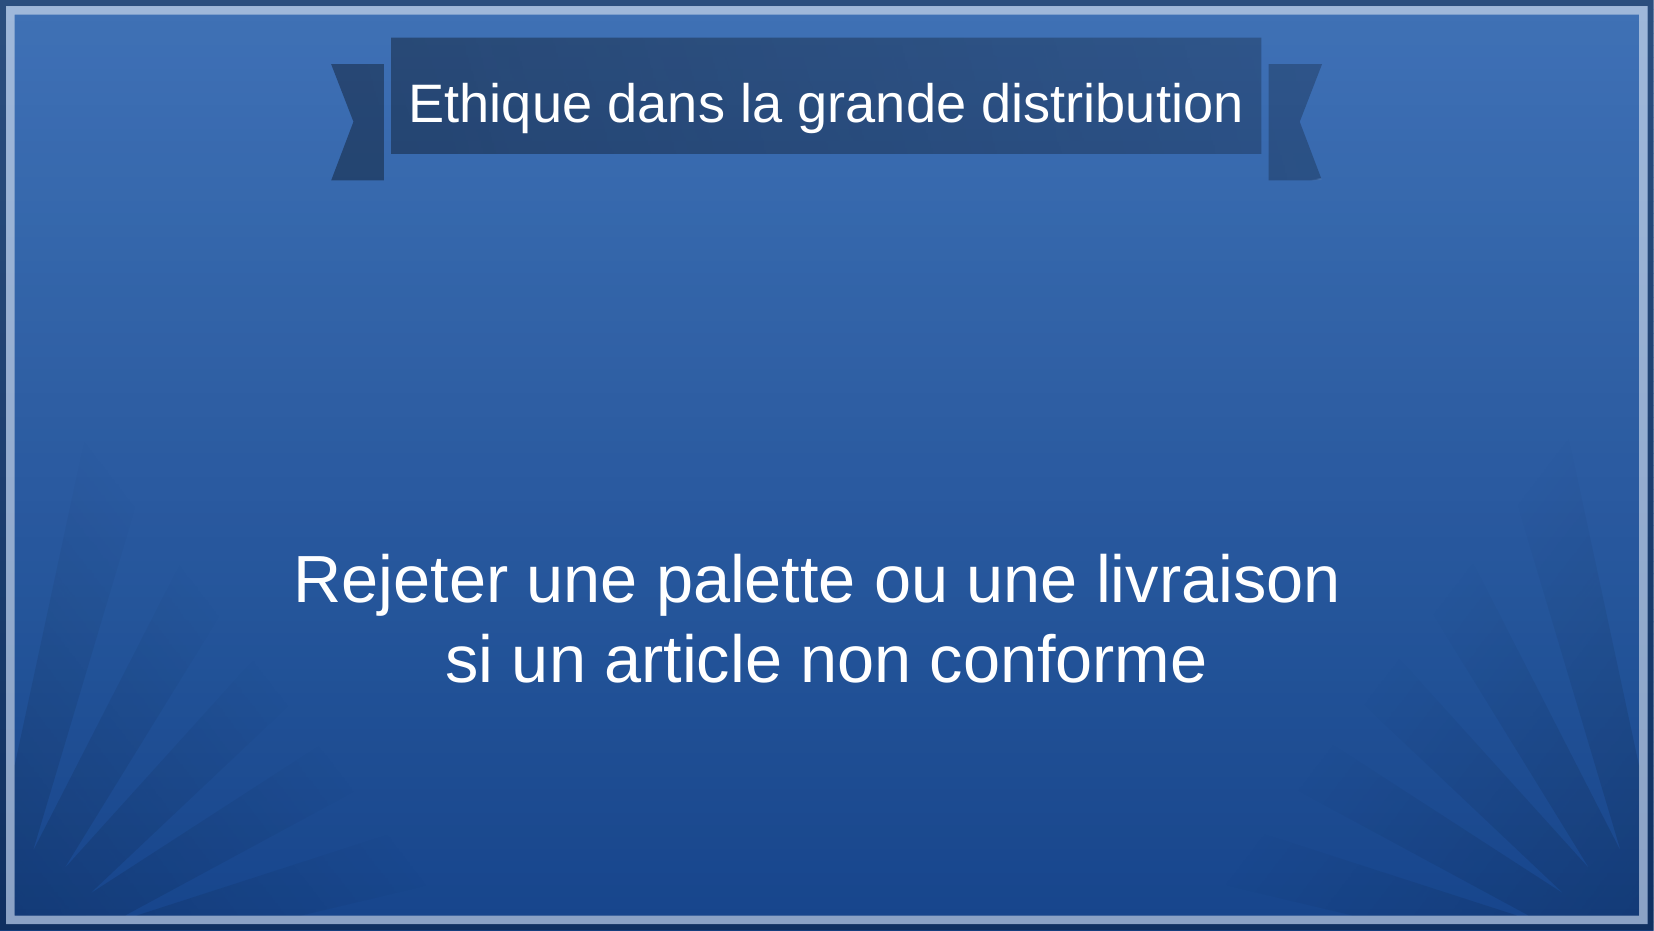

Ethique dans la grande distribution
Rejeter une palette ou une livraison
si un article non conforme